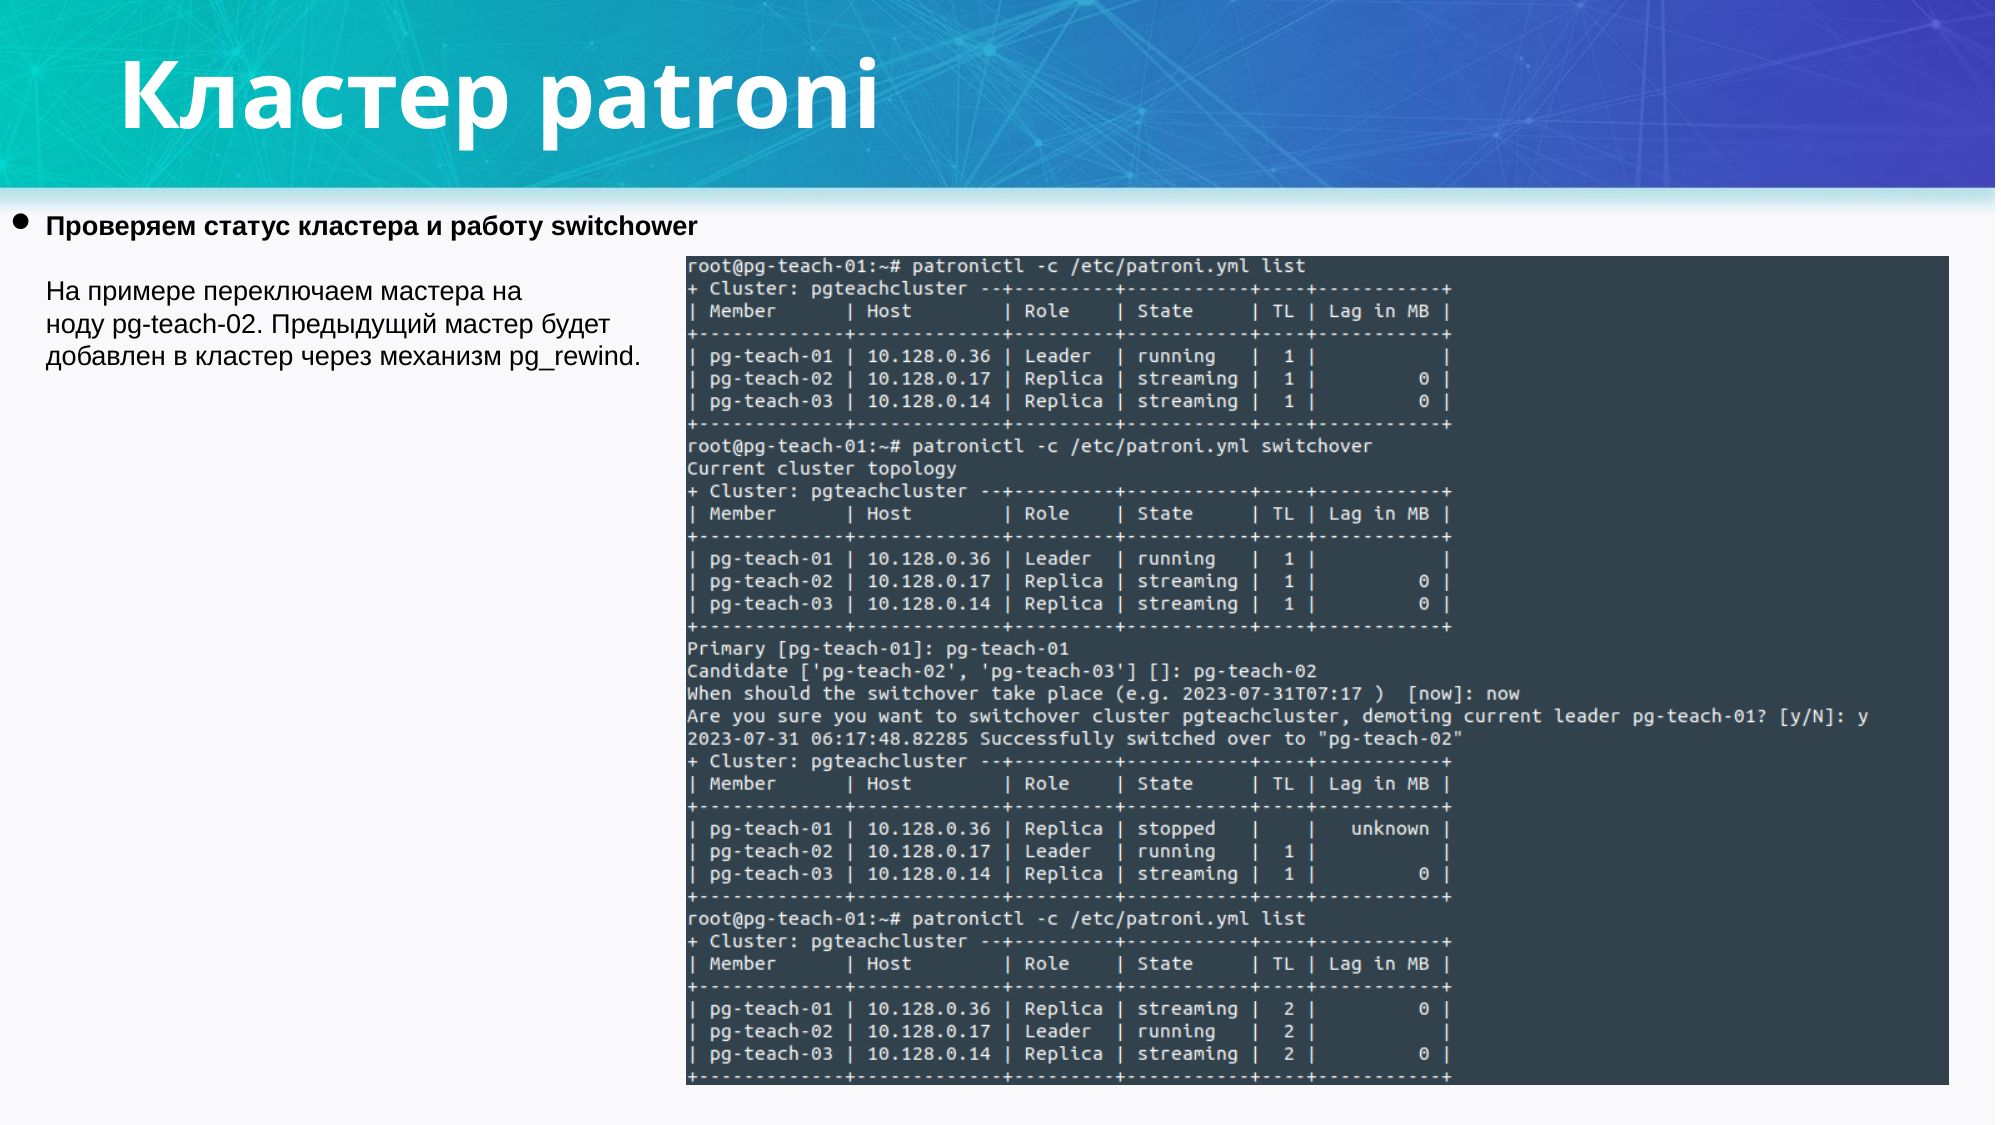

Кластер patroni
Проверяем статус кластера и работу switchower
На примере переключаем мастера на
ноду pg-teach-02. Предыдущий мастер будет
добавлен в кластер через механизм pg_rewind.